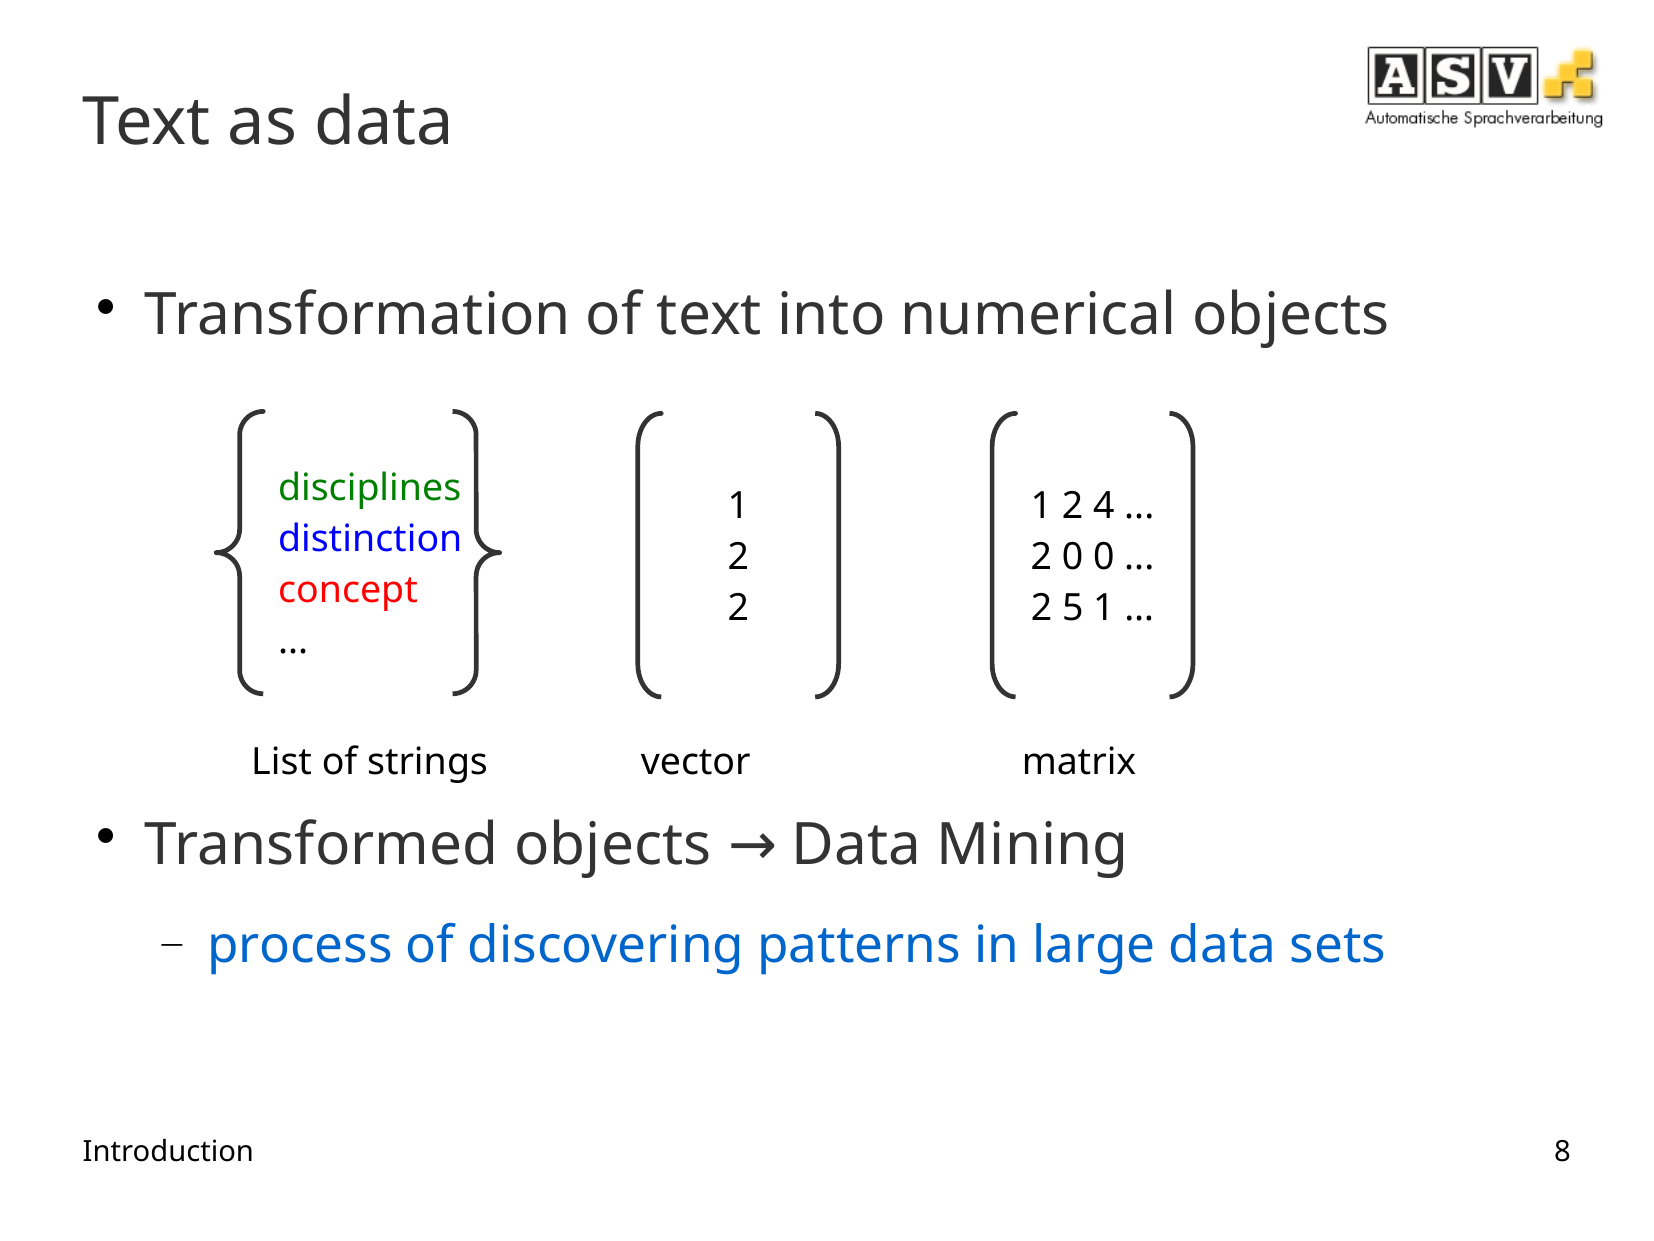

# Text as data
Transformation of text into numerical objects
Transformed objects → Data Mining
process of discovering patterns in large data sets
1
2
2
1 2 4 ...
2 0 0 ...
2 5 1 …
disciplines
distinction
concept
...
List of strings
vector
matrix
Introduction
8